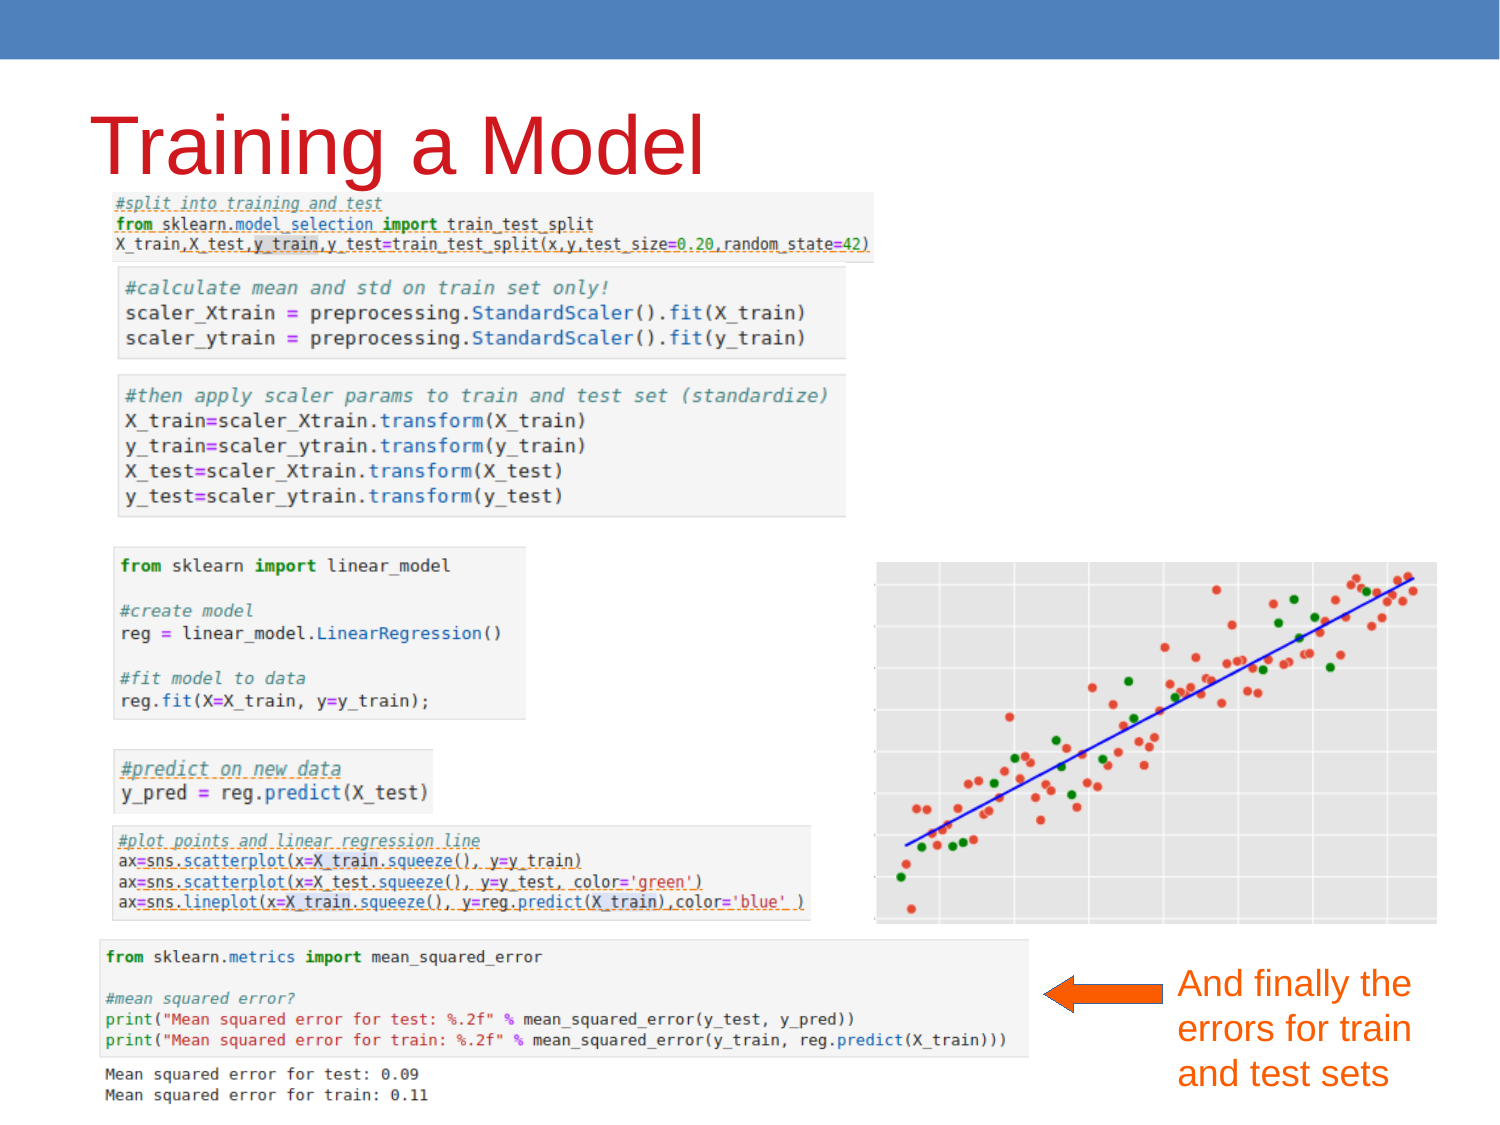

Training a Model
And finally the
errors for train
and test sets